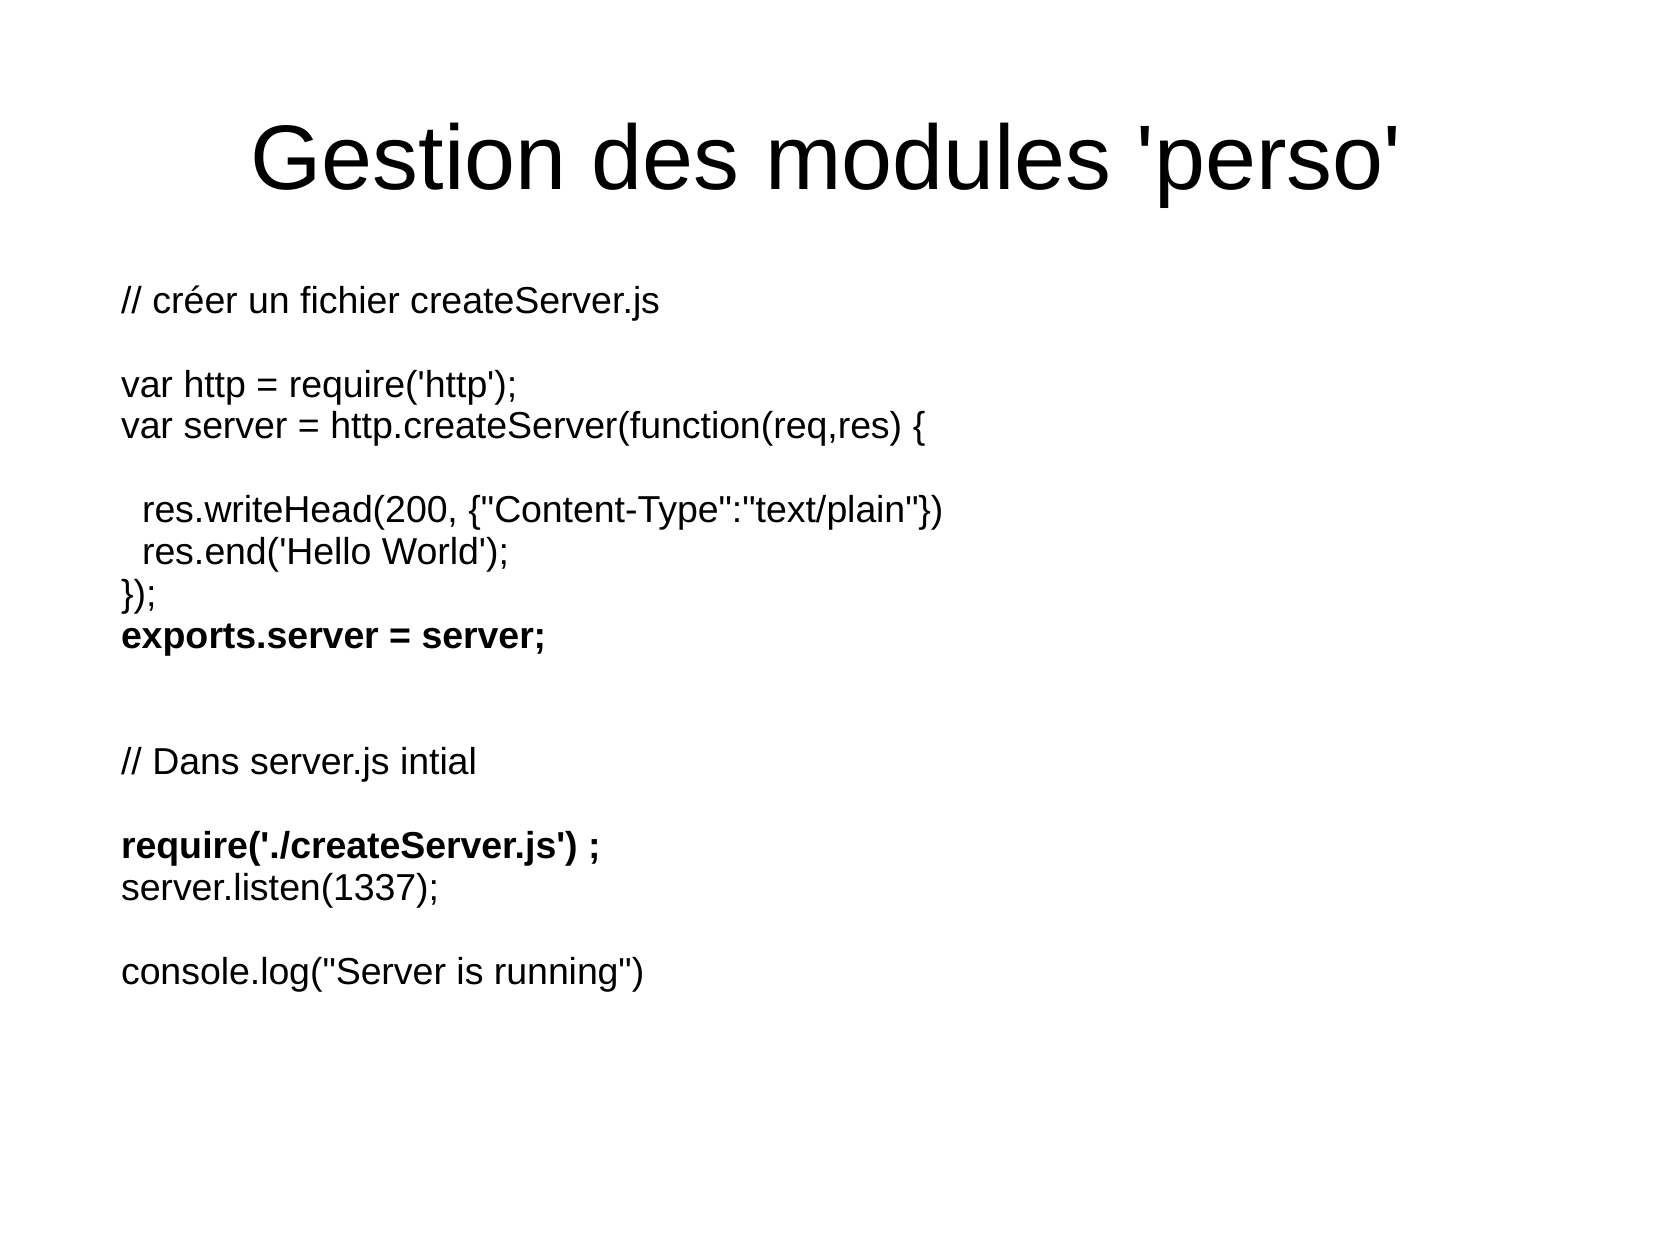

# Gestion des modules 'perso'
// créer un fichier createServer.js
var http = require('http');
var server = http.createServer(function(req,res) {
 res.writeHead(200, {"Content-Type":"text/plain"})
 res.end('Hello World');
});
exports.server = server;
// Dans server.js intial
require('./createServer.js') ;
server.listen(1337);
console.log("Server is running")